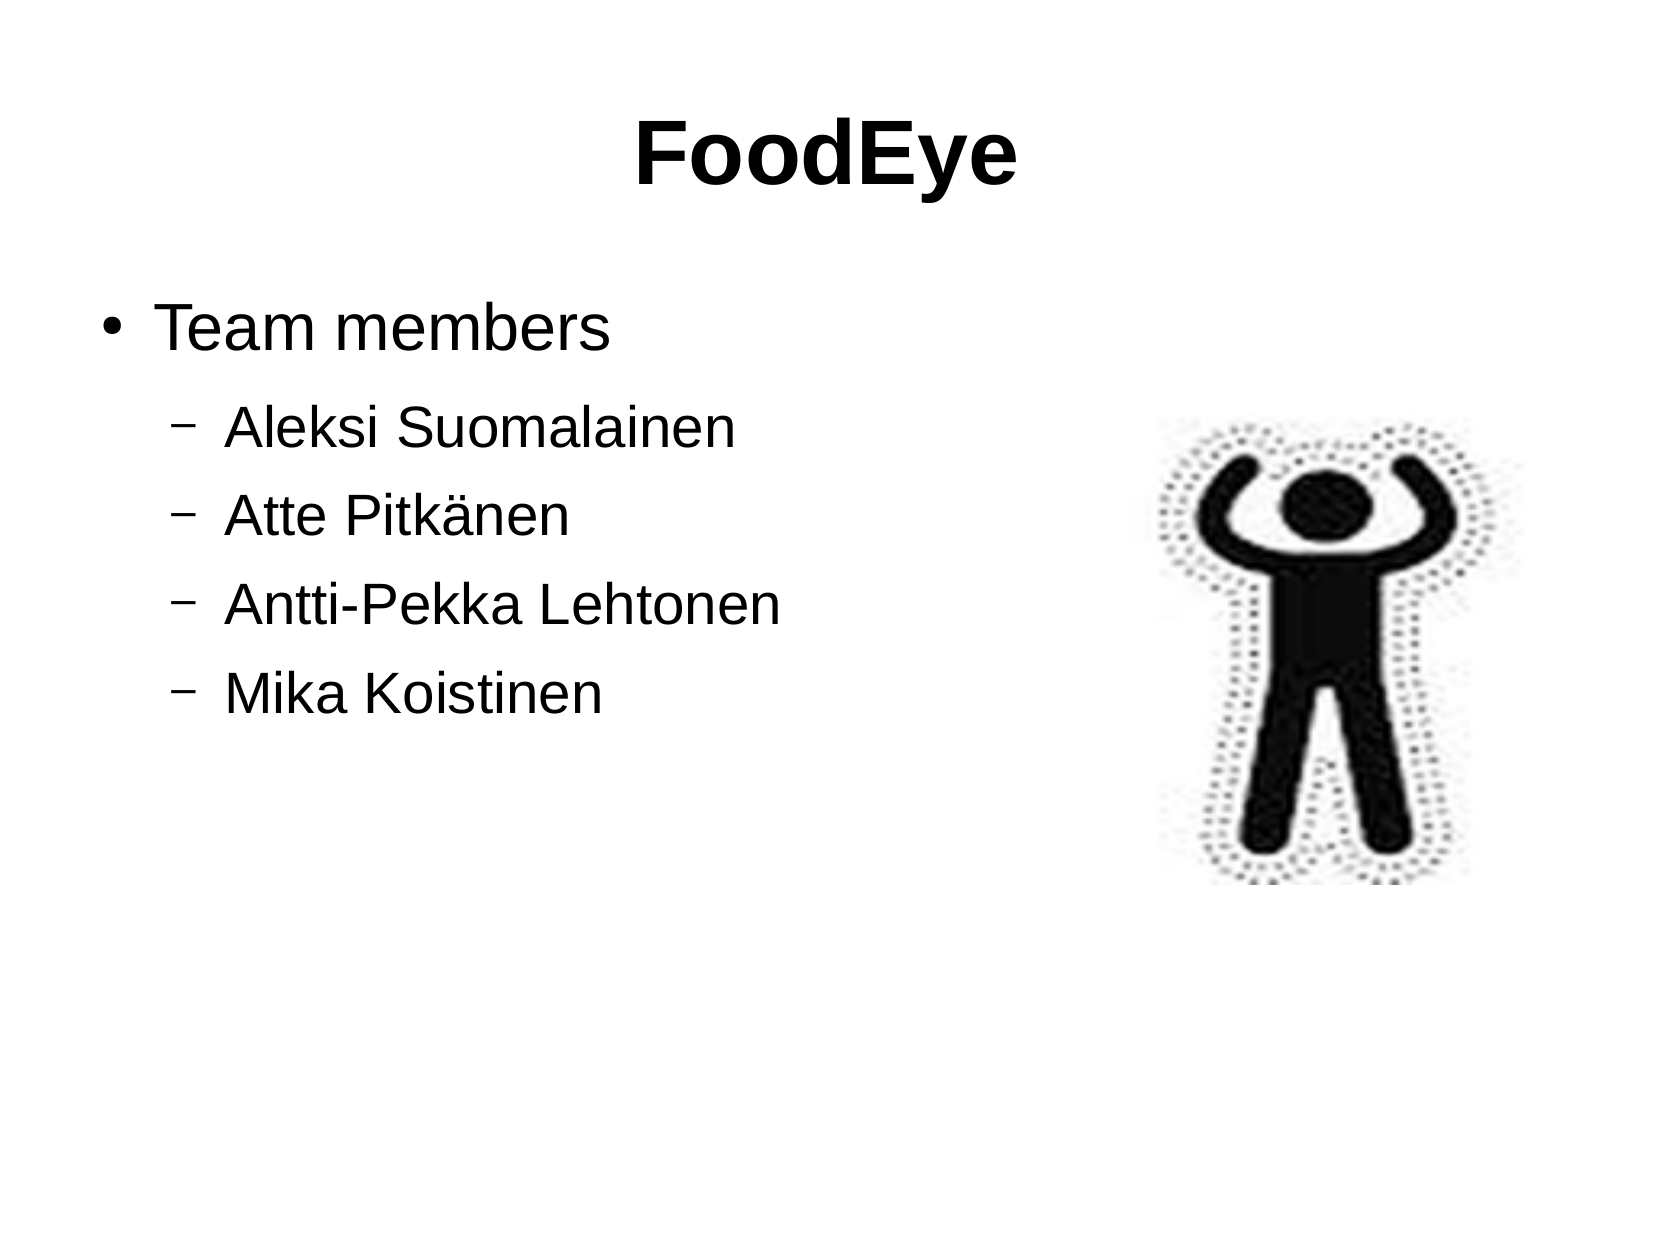

# FoodEye
Team members
Aleksi Suomalainen
Atte Pitkänen
Antti-Pekka Lehtonen
Mika Koistinen